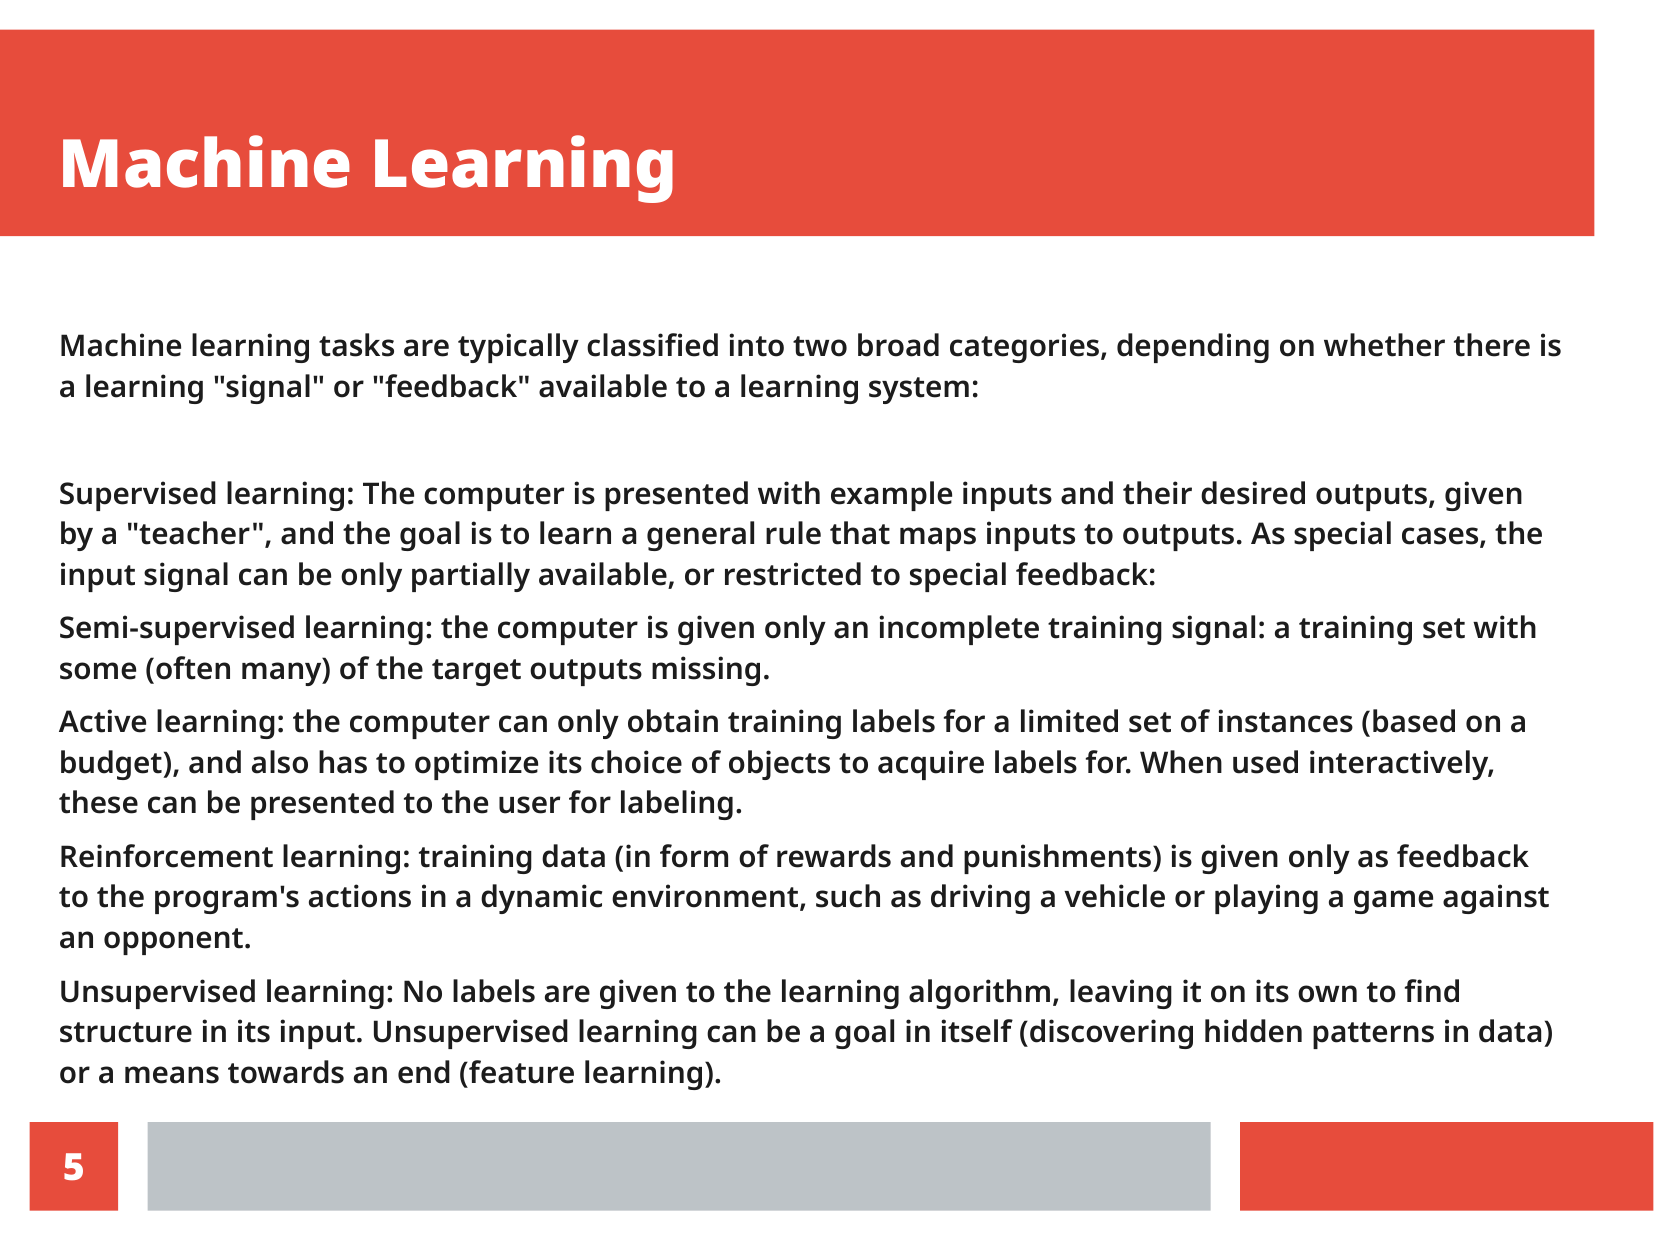

# Machine Learning
Machine learning tasks are typically classified into two broad categories, depending on whether there is a learning "signal" or "feedback" available to a learning system:
Supervised learning: The computer is presented with example inputs and their desired outputs, given by a "teacher", and the goal is to learn a general rule that maps inputs to outputs. As special cases, the input signal can be only partially available, or restricted to special feedback:
Semi-supervised learning: the computer is given only an incomplete training signal: a training set with some (often many) of the target outputs missing.
Active learning: the computer can only obtain training labels for a limited set of instances (based on a budget), and also has to optimize its choice of objects to acquire labels for. When used interactively, these can be presented to the user for labeling.
Reinforcement learning: training data (in form of rewards and punishments) is given only as feedback to the program's actions in a dynamic environment, such as driving a vehicle or playing a game against an opponent.
Unsupervised learning: No labels are given to the learning algorithm, leaving it on its own to find structure in its input. Unsupervised learning can be a goal in itself (discovering hidden patterns in data) or a means towards an end (feature learning).
5